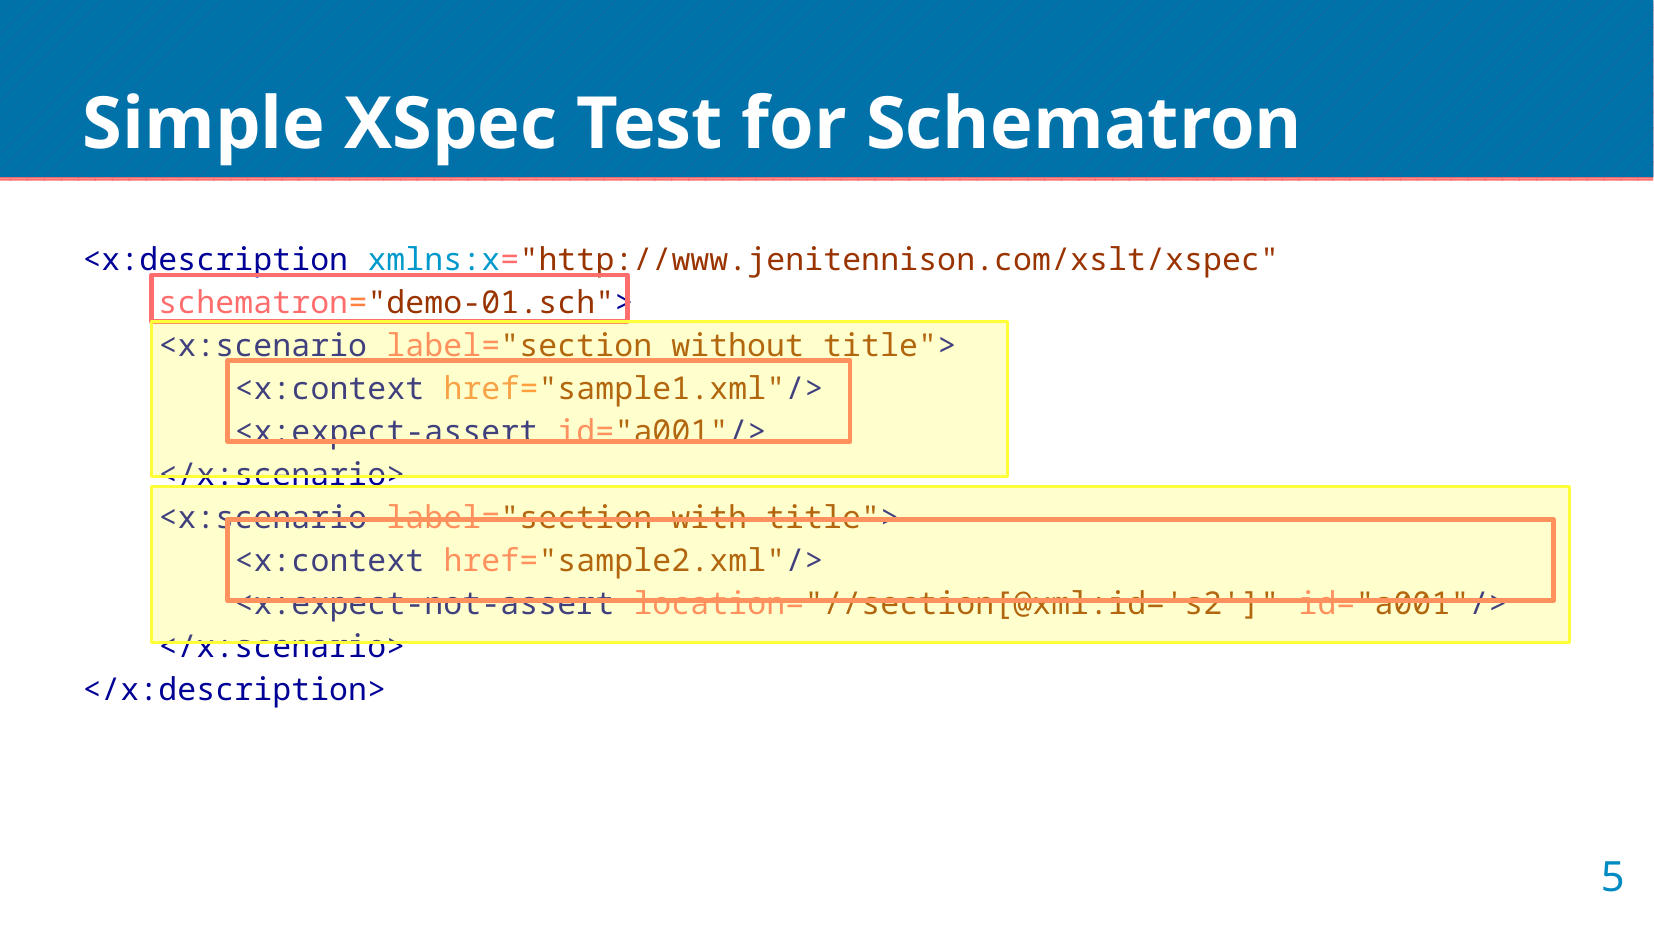

# Simple XSpec Test for Schematron
<x:description xmlns:x="http://www.jenitennison.com/xslt/xspec"
 schematron="demo-01.sch">
 <x:scenario label="section without title">
 <x:context href="sample1.xml"/>
 <x:expect-assert id="a001"/>
 </x:scenario>
 <x:scenario label="section with title">
 <x:context href="sample2.xml"/>
 <x:expect-not-assert location="//section[@xml:id='s2']" id="a001"/>
 </x:scenario>
</x:description>